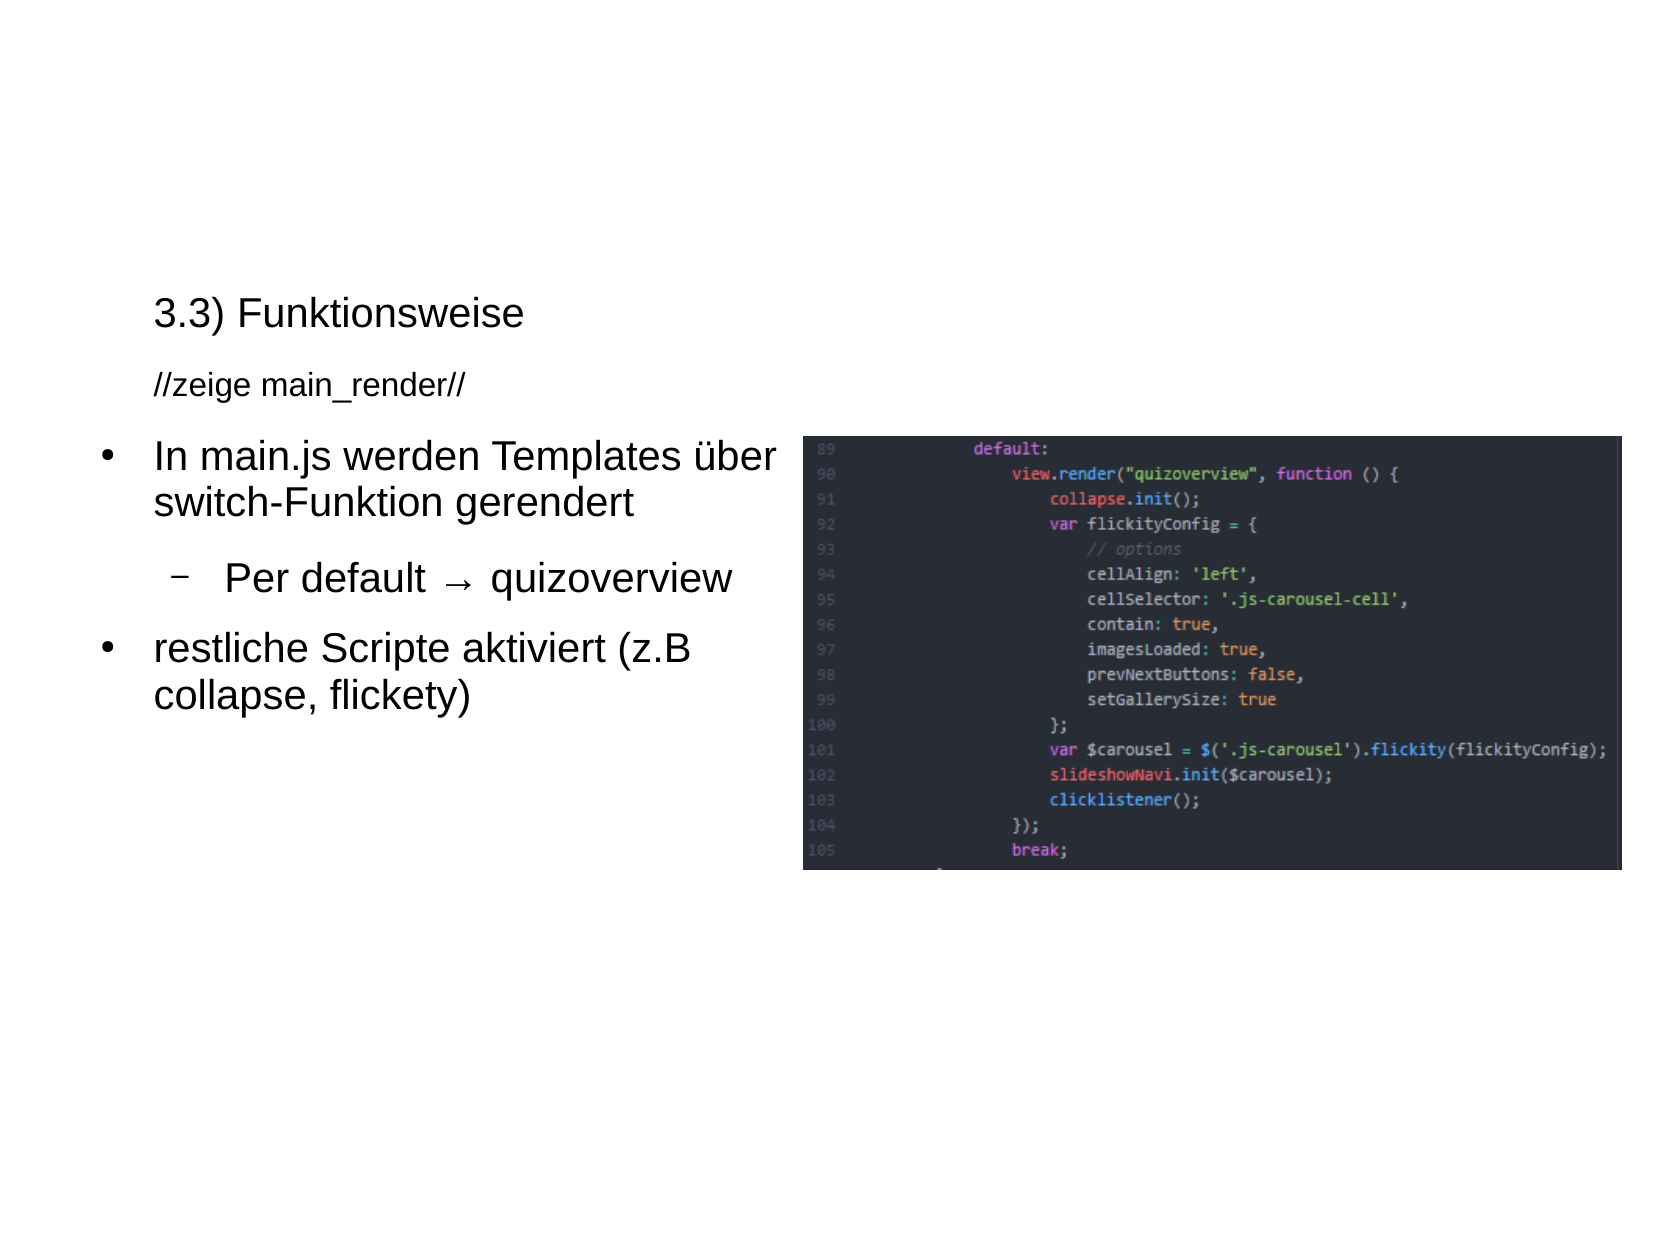

#
3.3) Funktionsweise
//zeige main_render//
In main.js werden Templates über switch-Funktion gerendert
Per default → quizoverview
restliche Scripte aktiviert (z.B collapse, flickety)